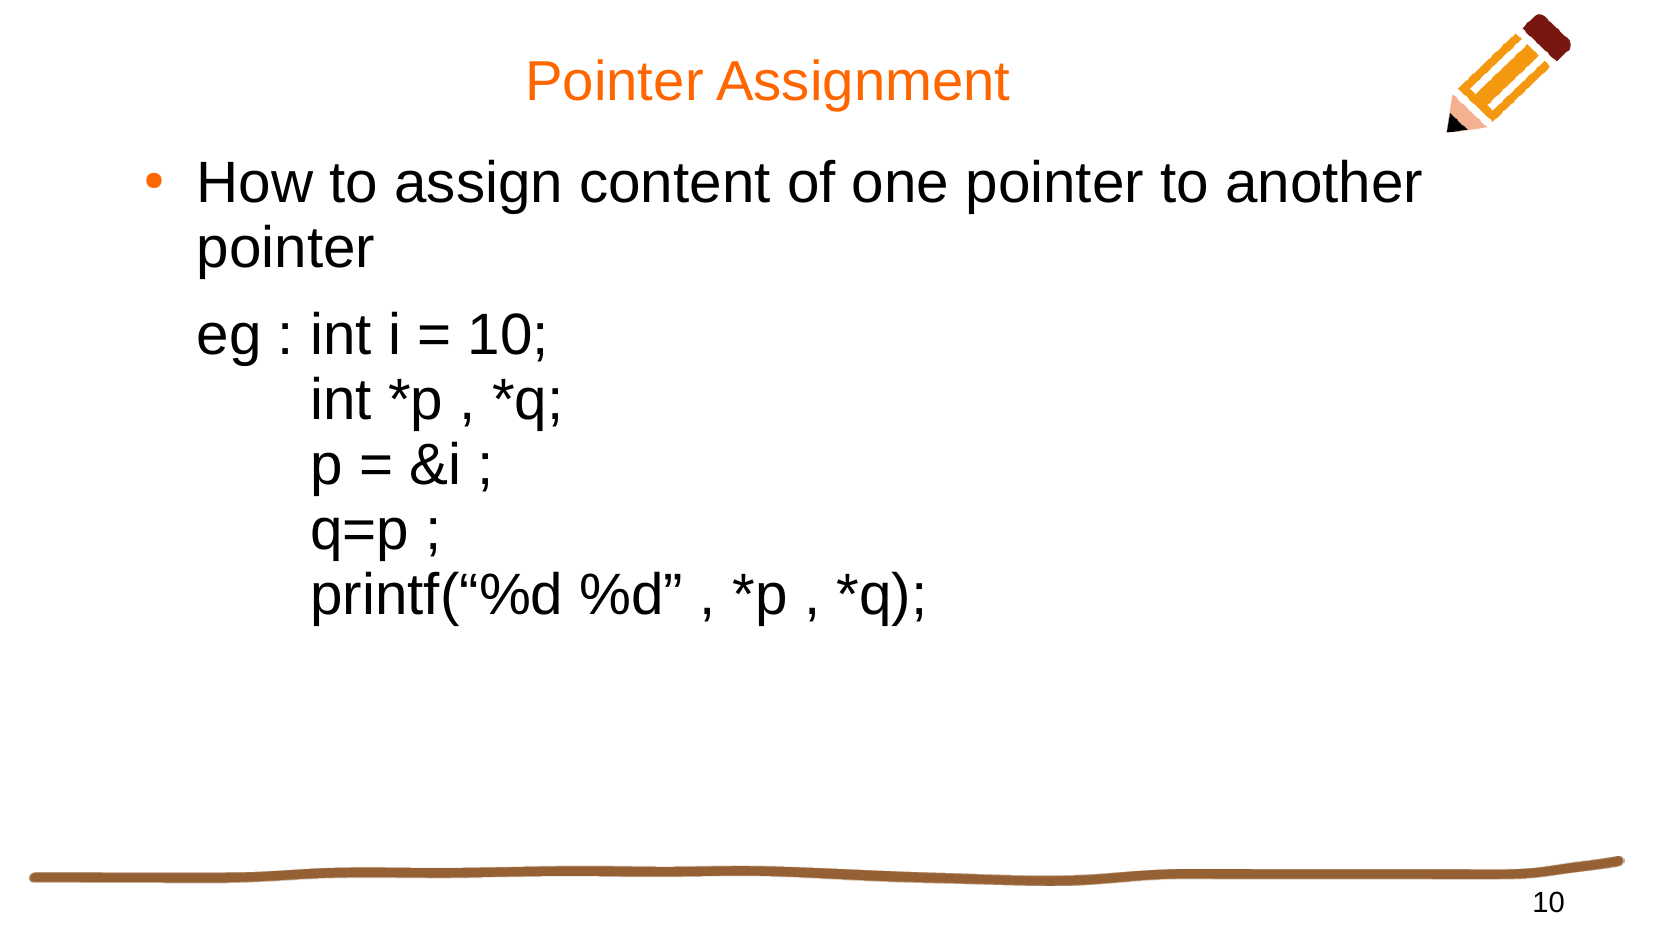

# Pointer Assignment
How to assign content of one pointer to another pointer
eg : int i = 10;
 int *p , *q;
 p = &i ;
 q=p ;
 printf(“%d %d” , *p , *q);
10